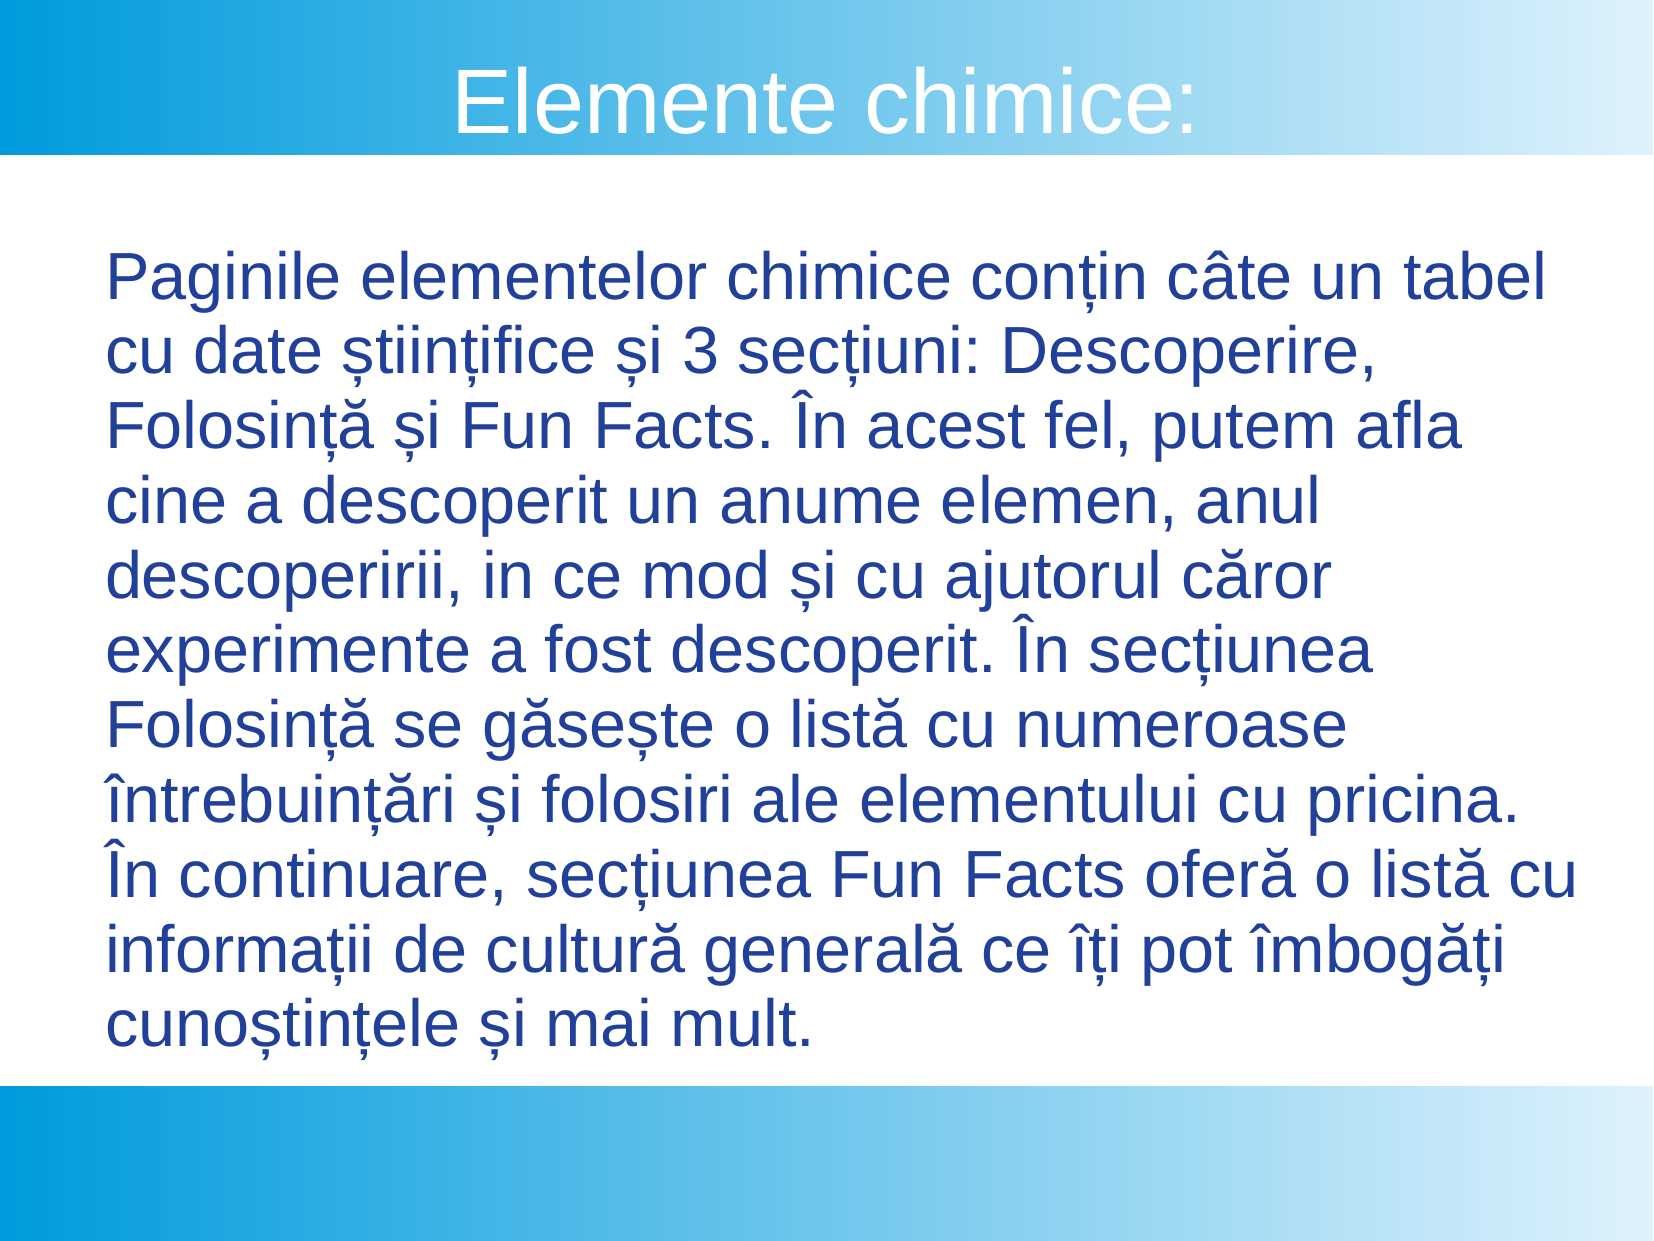

# Elemente chimice:
Paginile elementelor chimice conțin câte un tabel cu date științifice și 3 secțiuni: Descoperire, Folosință și Fun Facts. În acest fel, putem afla cine a descoperit un anume elemen, anul descoperirii, in ce mod și cu ajutorul căror experimente a fost descoperit. În secțiunea Folosință se găsește o listă cu numeroase întrebuințări și folosiri ale elementului cu pricina. În continuare, secțiunea Fun Facts oferă o listă cu informații de cultură generală ce îți pot îmbogăți cunoștințele și mai mult.